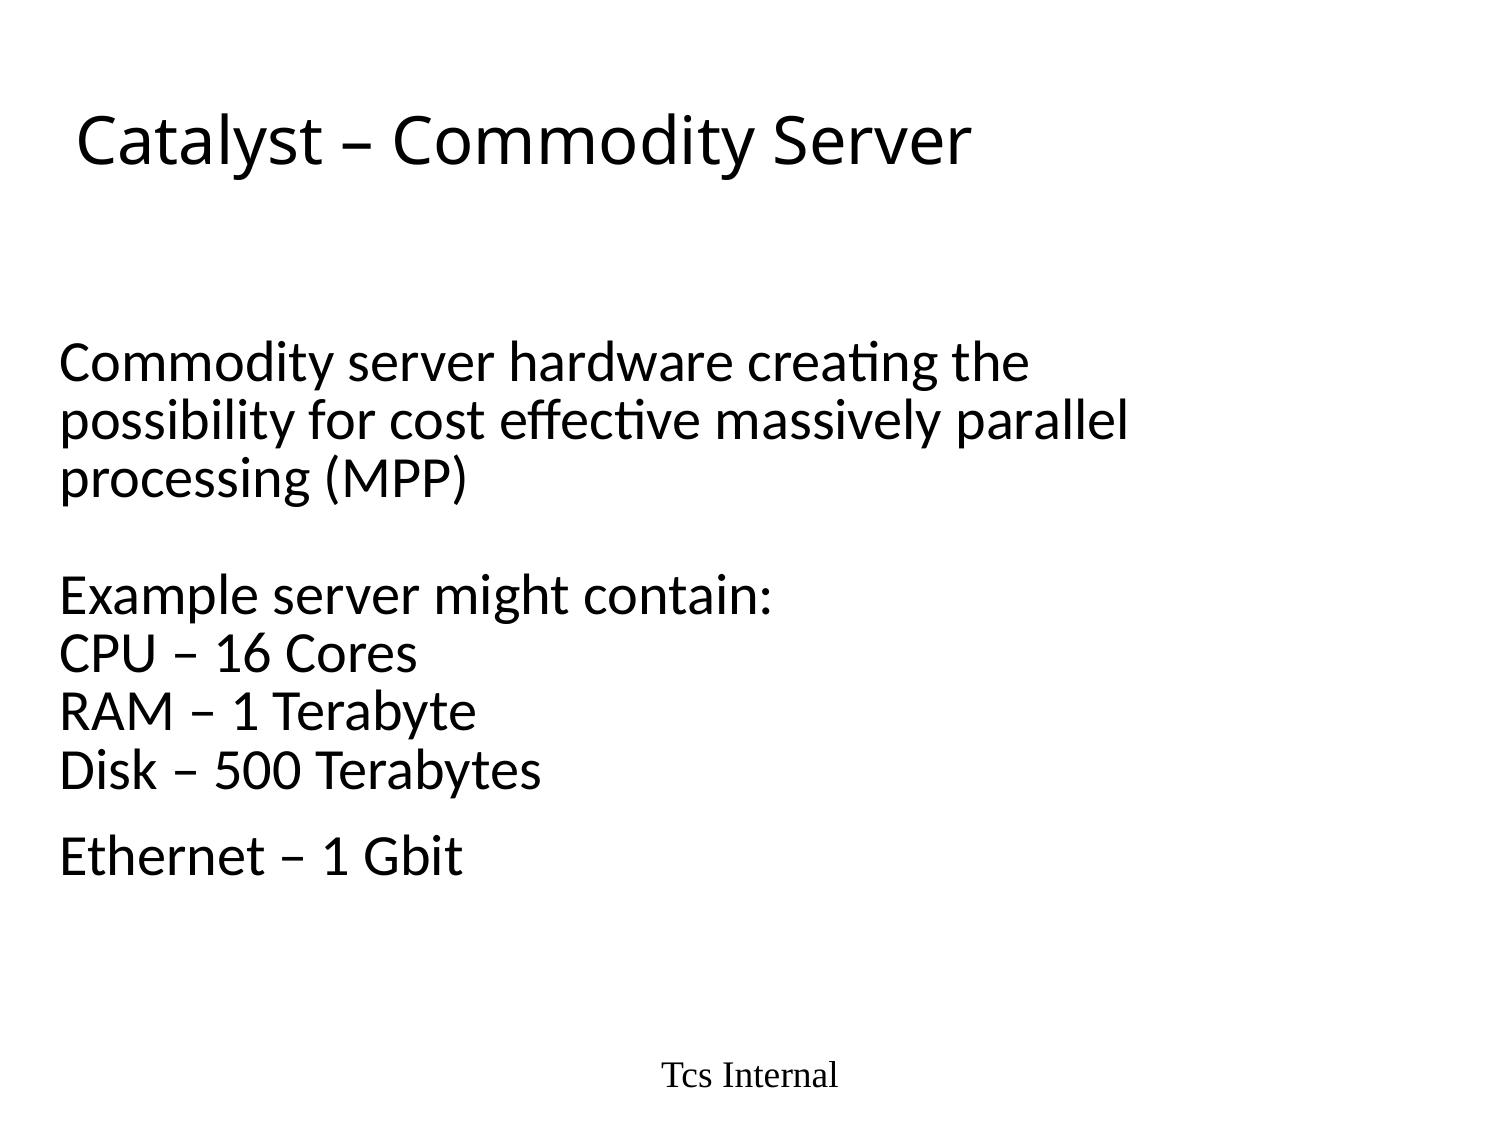

# Catalyst – Commodity Servers
Commodity server hardware creating the
possibility for cost effective massively parallel
processing (MPP)
Example server might contain:
CPU – 16 Cores
RAM – 1 Terabyte
Disk – 500 Terabytes
Ethernet – 1 Gbitrvers